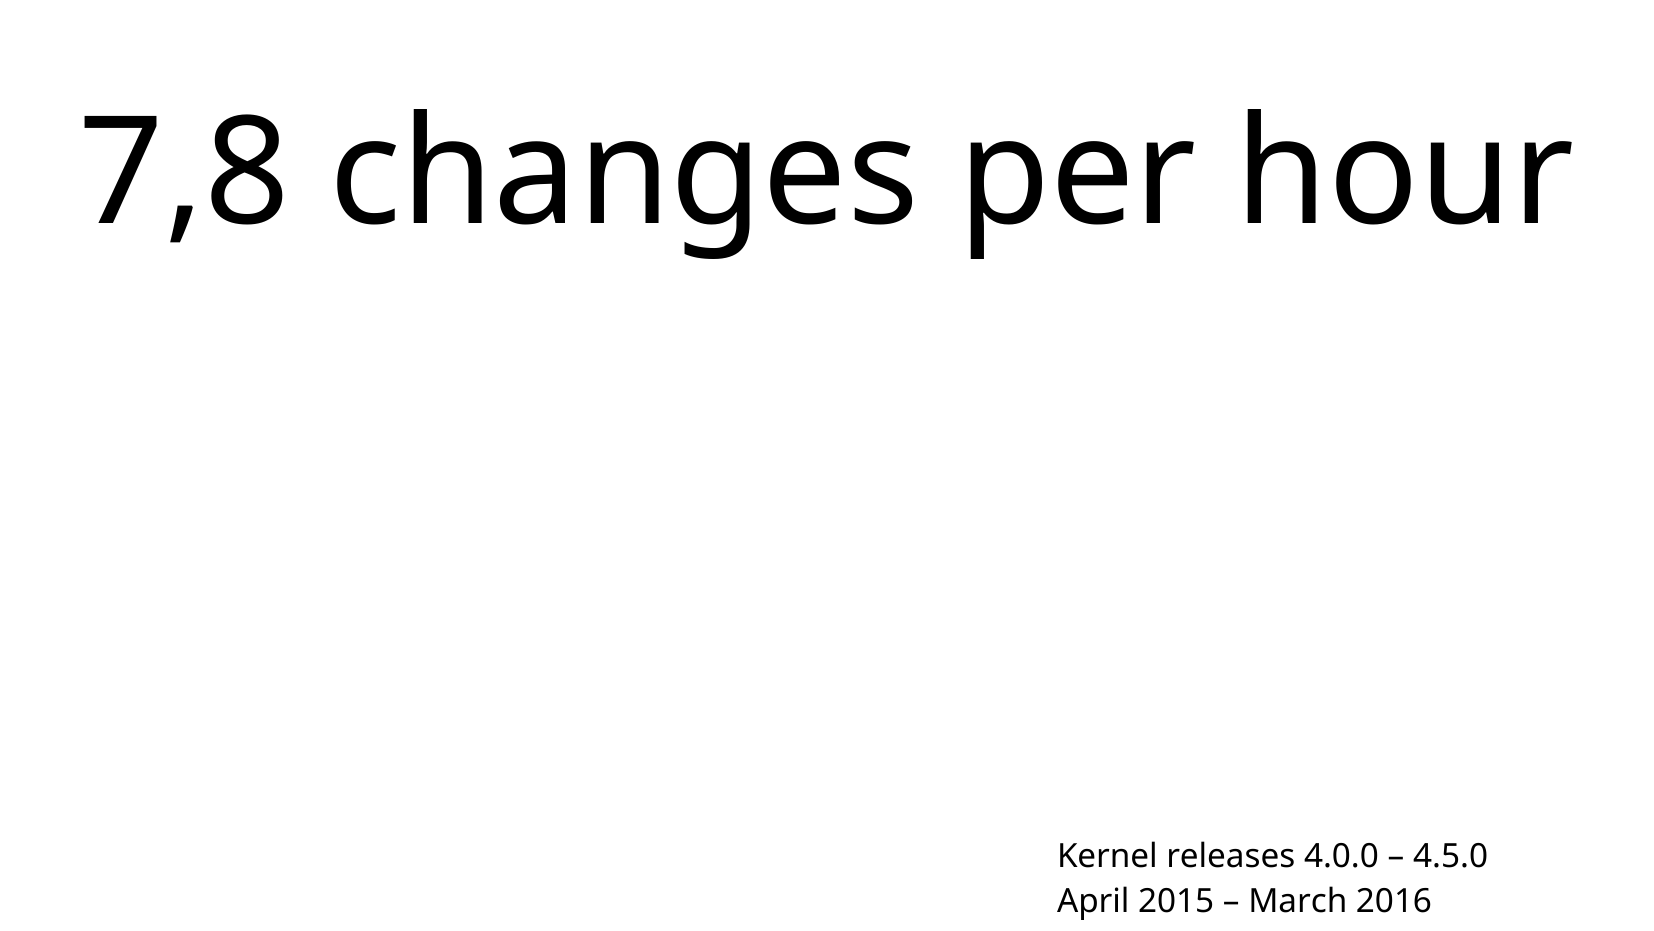

7,8 changes per hour
Kernel releases 4.0.0 – 4.5.0
April 2015 – March 2016